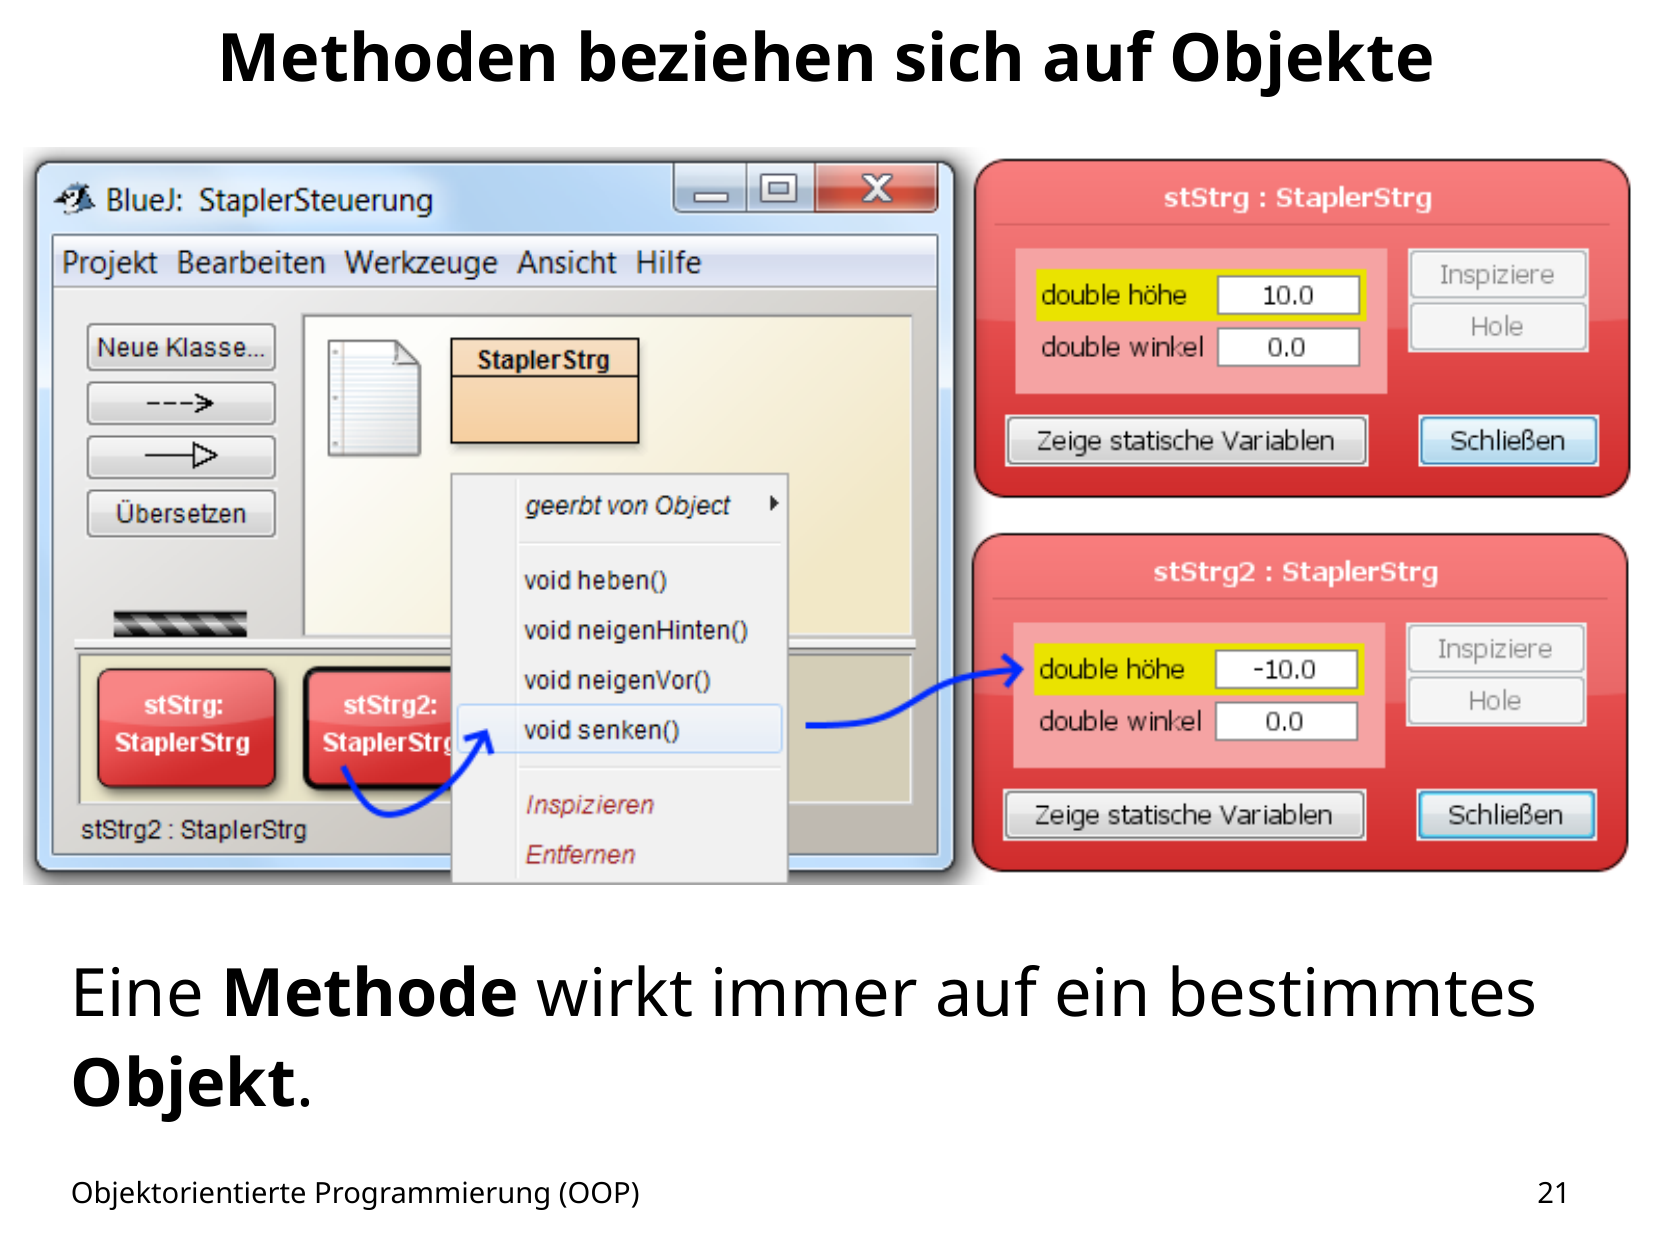

# Methoden beziehen sich auf Objekte
Eine Methode wirkt immer auf ein bestimmtes Objekt.
Objektorientierte Programmierung (OOP)
21